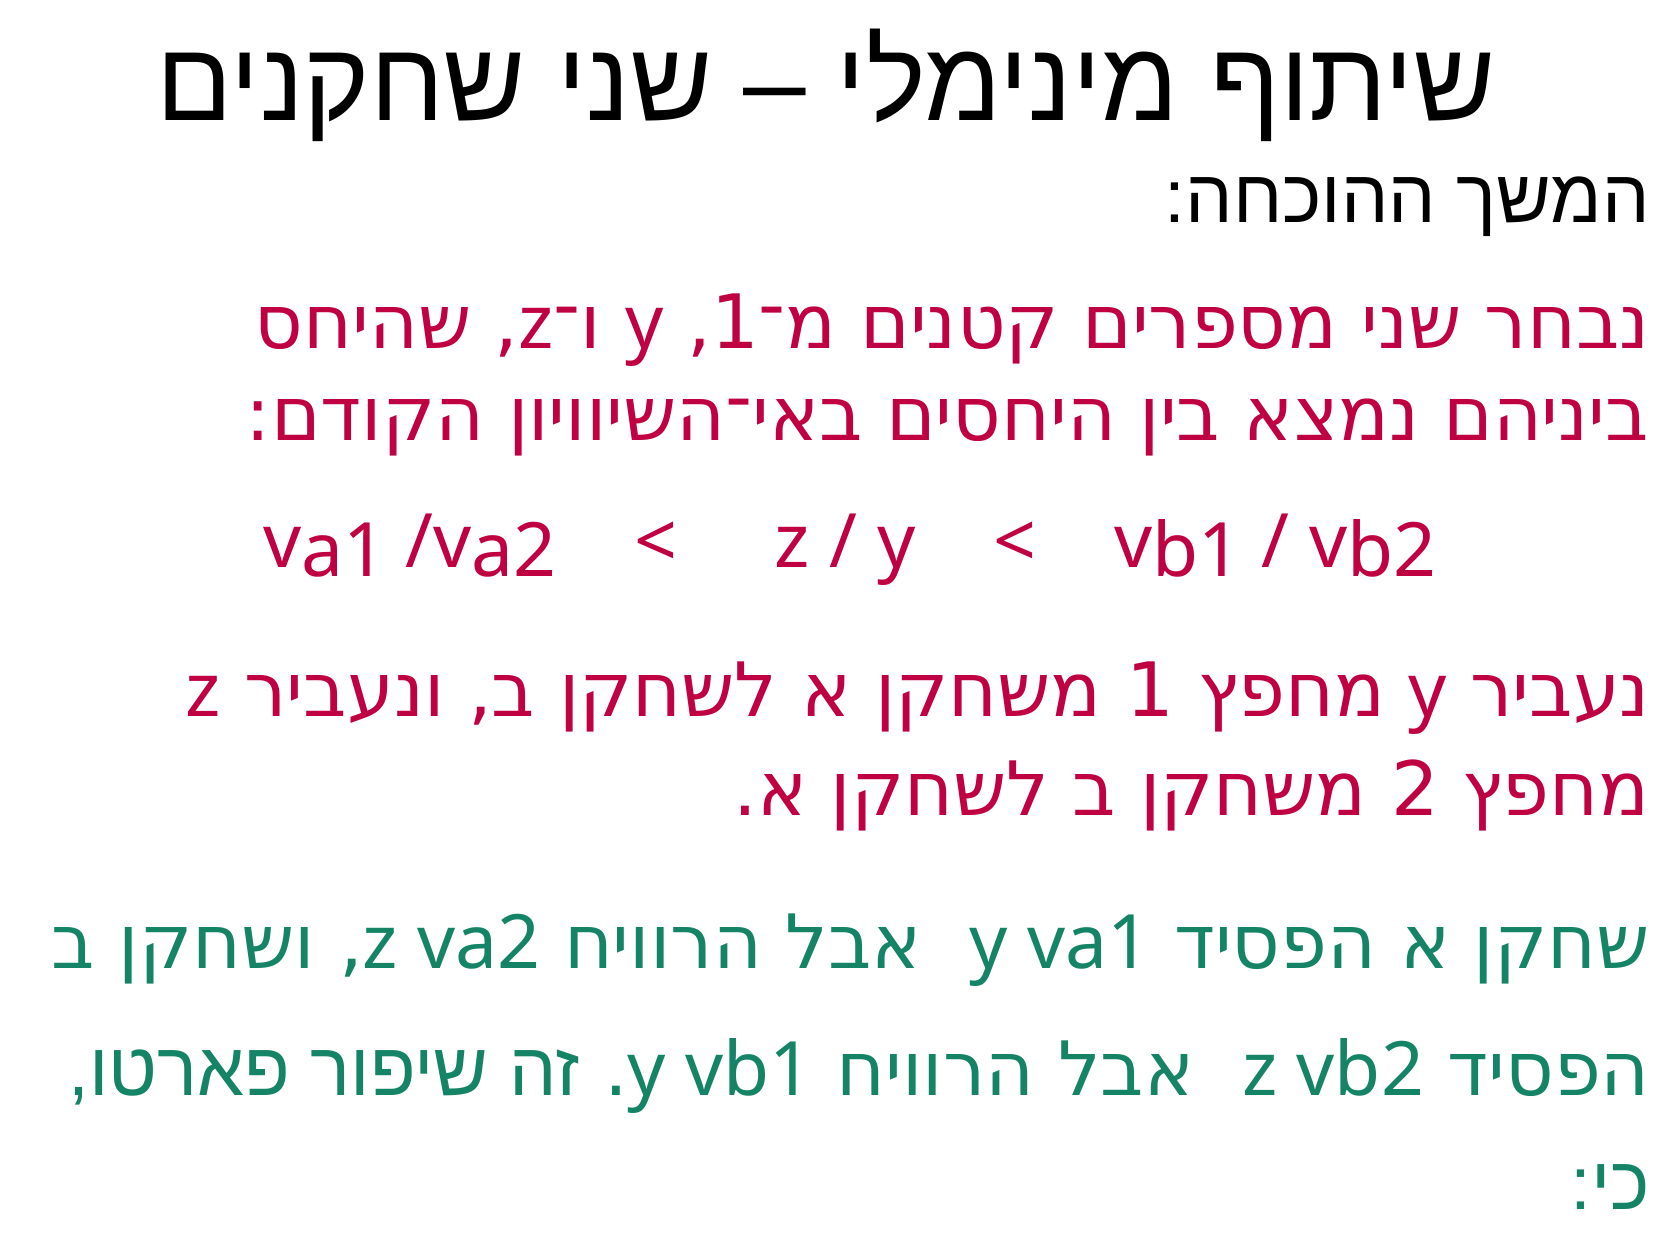

# שיתוף מינימלי – שני שחקנים
המשך ההוכחה:
נבחר שני מספרים קטנים מ־1, y ו־z, שהיחס ביניהם נמצא בין היחסים באי־השיוויון הקודם:
 va1 /va2 < z / y < vb1 / vb2
נעביר y מחפץ 1 משחקן א לשחקן ב, ונעביר z מחפץ 2 משחקן ב לשחקן א.
שחקן א הפסיד y va1 אבל הרוויח z va2, ושחקן ב הפסיד z vb2 אבל הרוויח y vb1. זה שיפור פארטו, כי:
z va2 > y va1 y vb1 > z vb2
מכאן, שהחלוקה הלא-מסודרת אינה יעילה-פארטו. ***